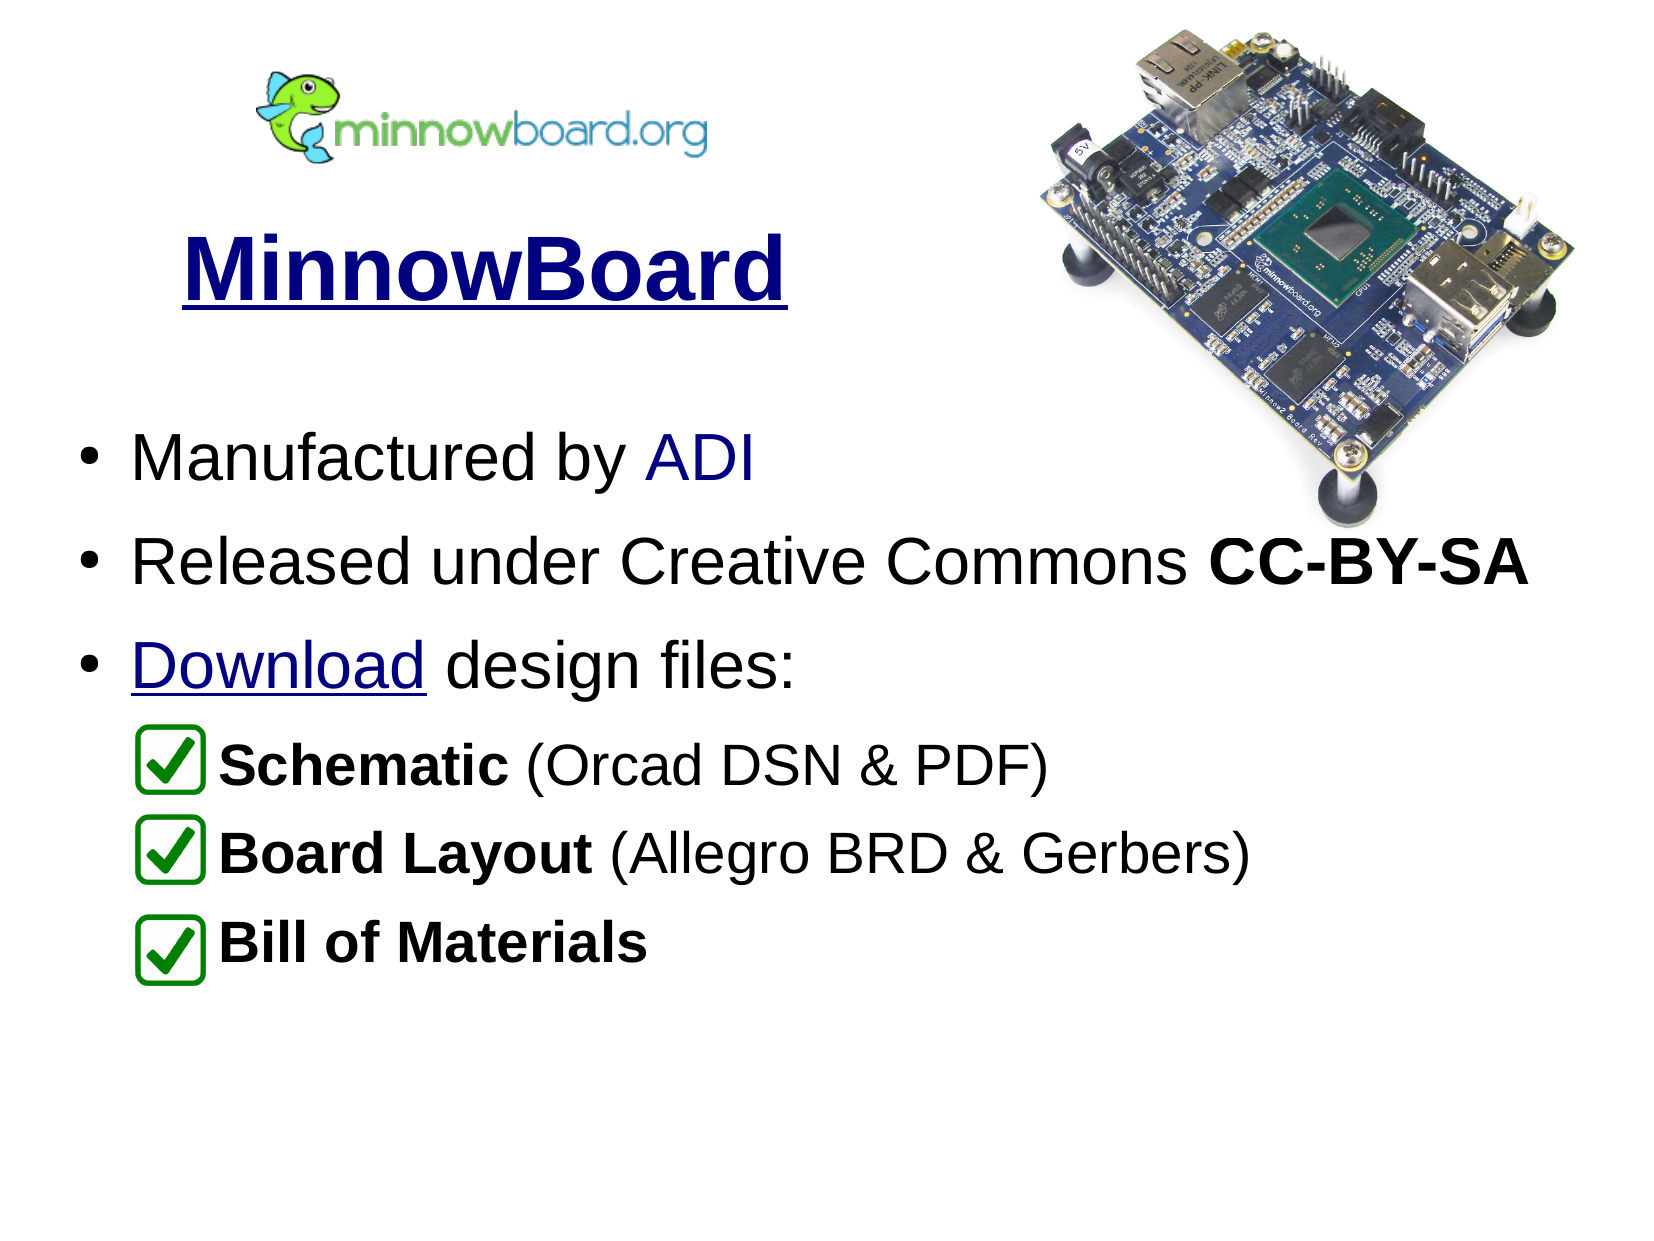

MinnowBoard
# Manufactured by ADI
Released under Creative Commons CC-BY-SA
Download design files:
 Schematic (Orcad DSN & PDF)
 Board Layout (Allegro BRD & Gerbers)
 Bill of Materials